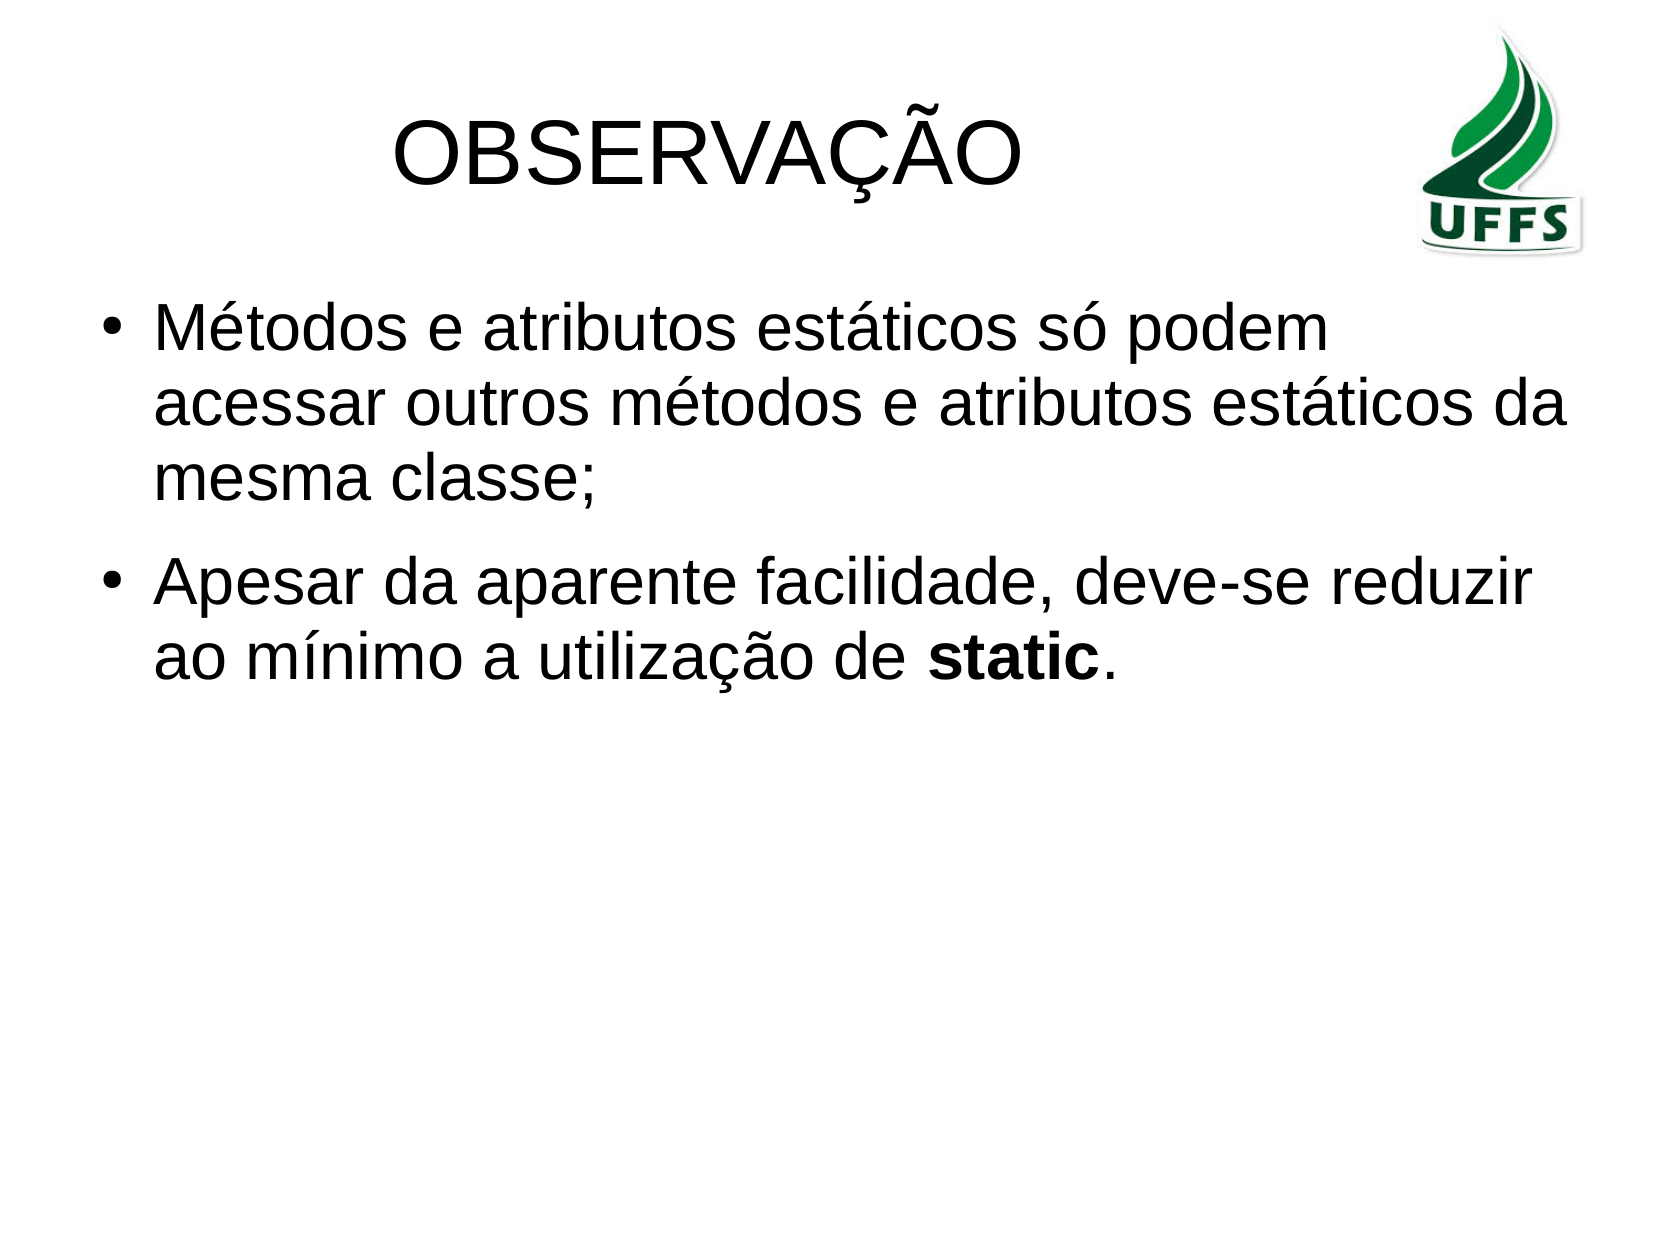

# OBSERVAÇÃO
Métodos e atributos estáticos só podem acessar outros métodos e atributos estáticos da mesma classe;
Apesar da aparente facilidade, deve-se reduzir ao mínimo a utilização de static.